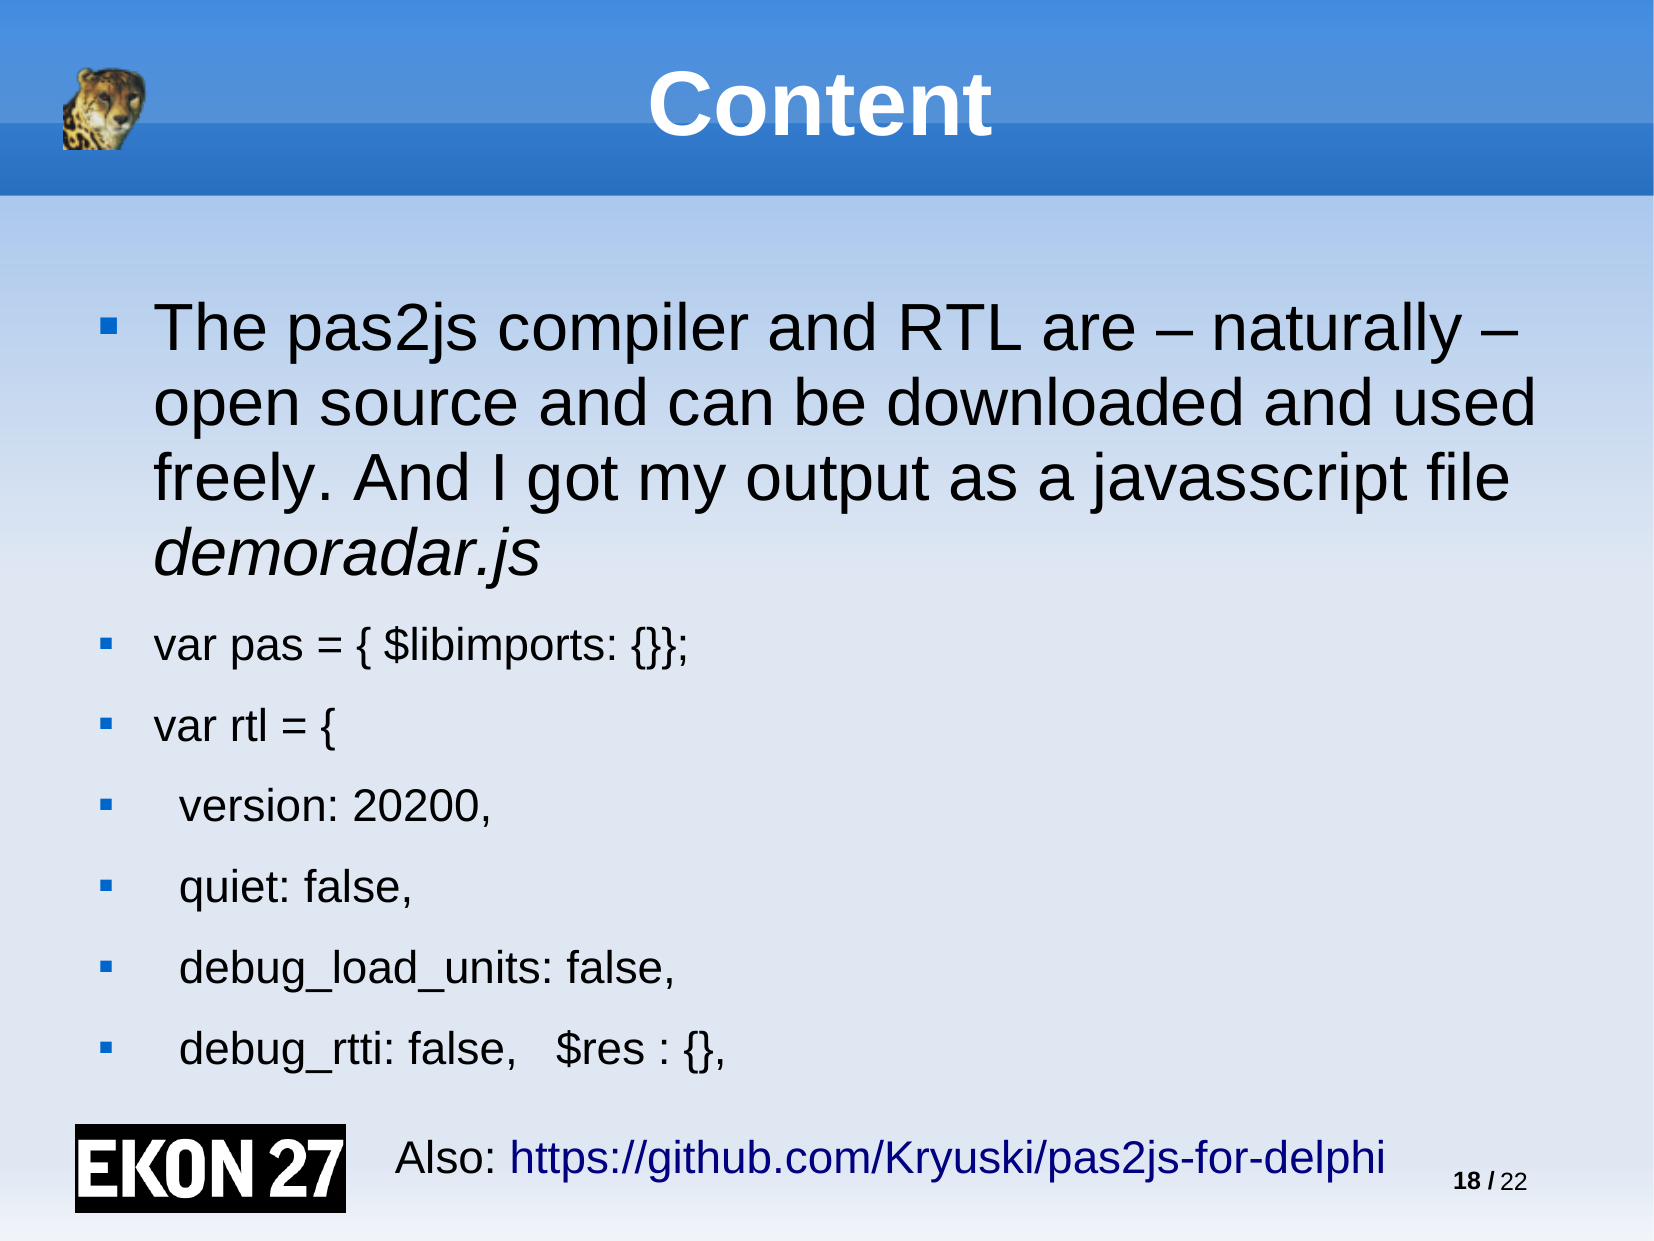

# Content
The pas2js compiler and RTL are – naturally – open source and can be downloaded and used freely. And I got my output as a javasscript file demoradar.js
var pas = { $libimports: {}};
var rtl = {
 version: 20200,
 quiet: false,
 debug_load_units: false,
 debug_rtti: false, $res : {},
Also: https://github.com/Kryuski/pas2js-for-delphi
18